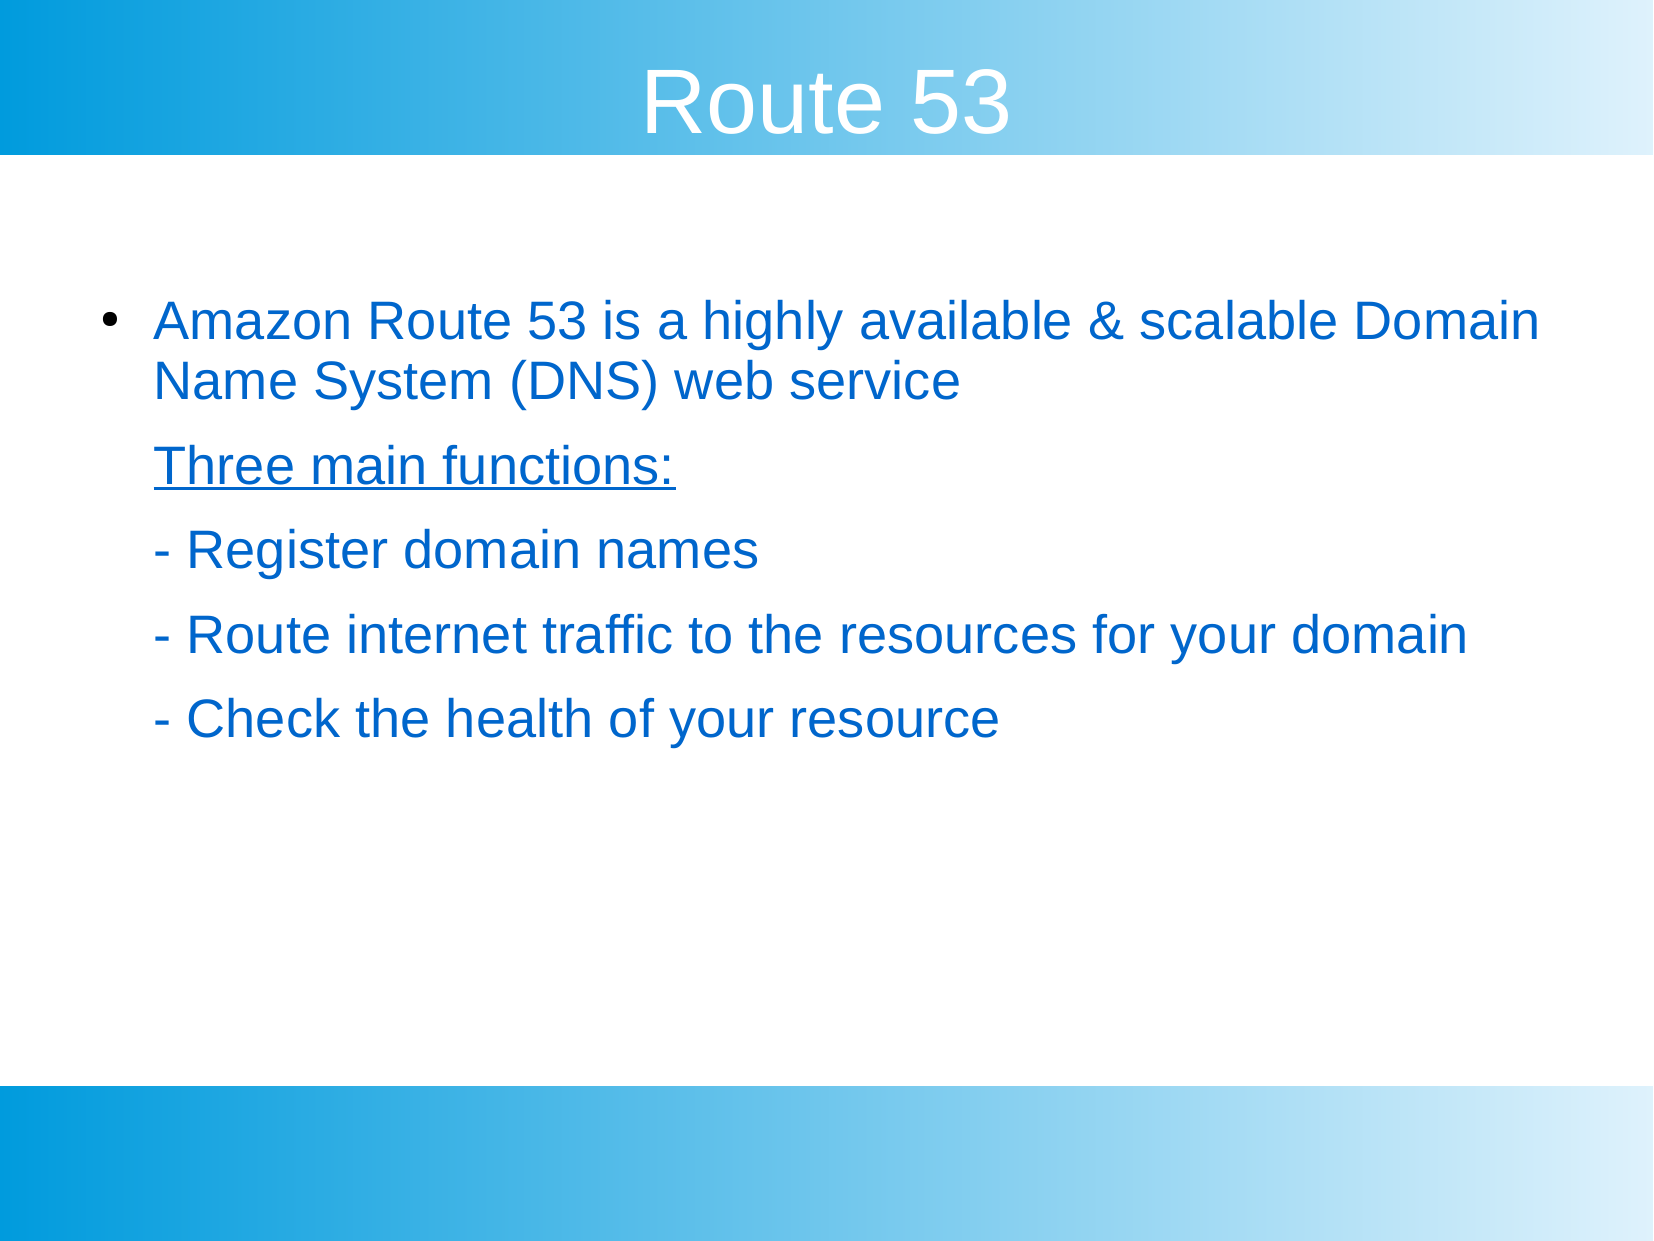

# Route 53
Amazon Route 53 is a highly available & scalable Domain Name System (DNS) web service
Three main functions:
- Register domain names
- Route internet traffic to the resources for your domain
- Check the health of your resource